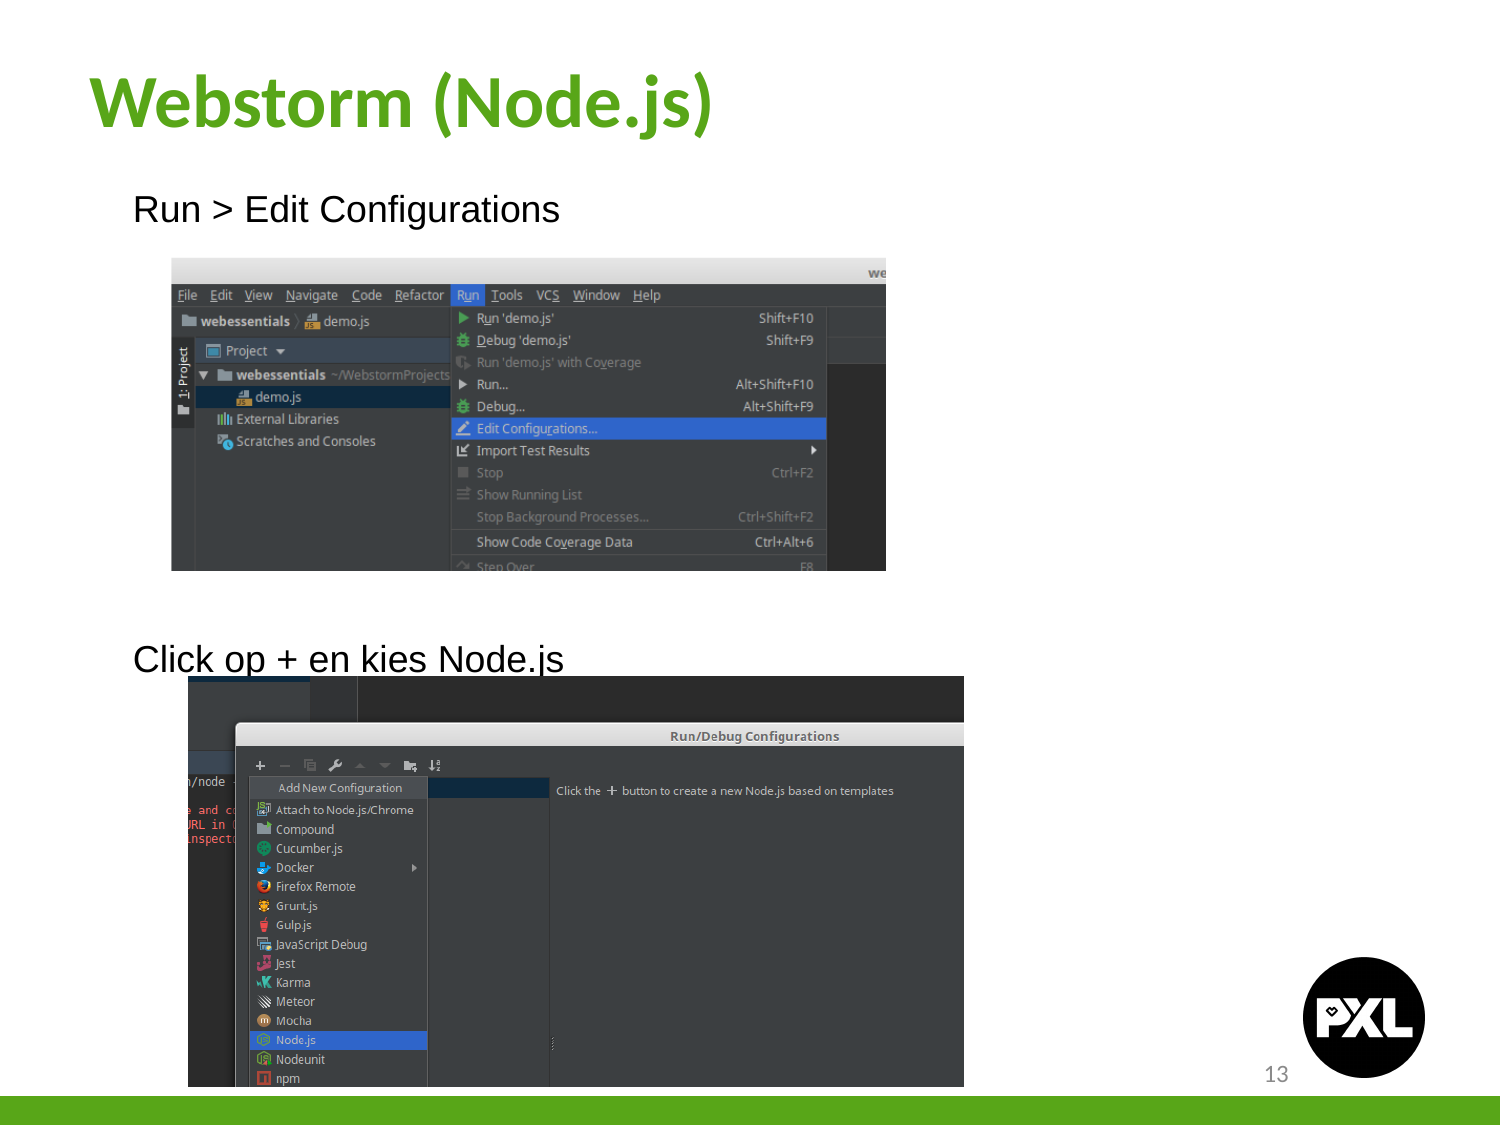

Webstorm (Node.js)
Run > Edit Configurations
Click op + en kies Node.js